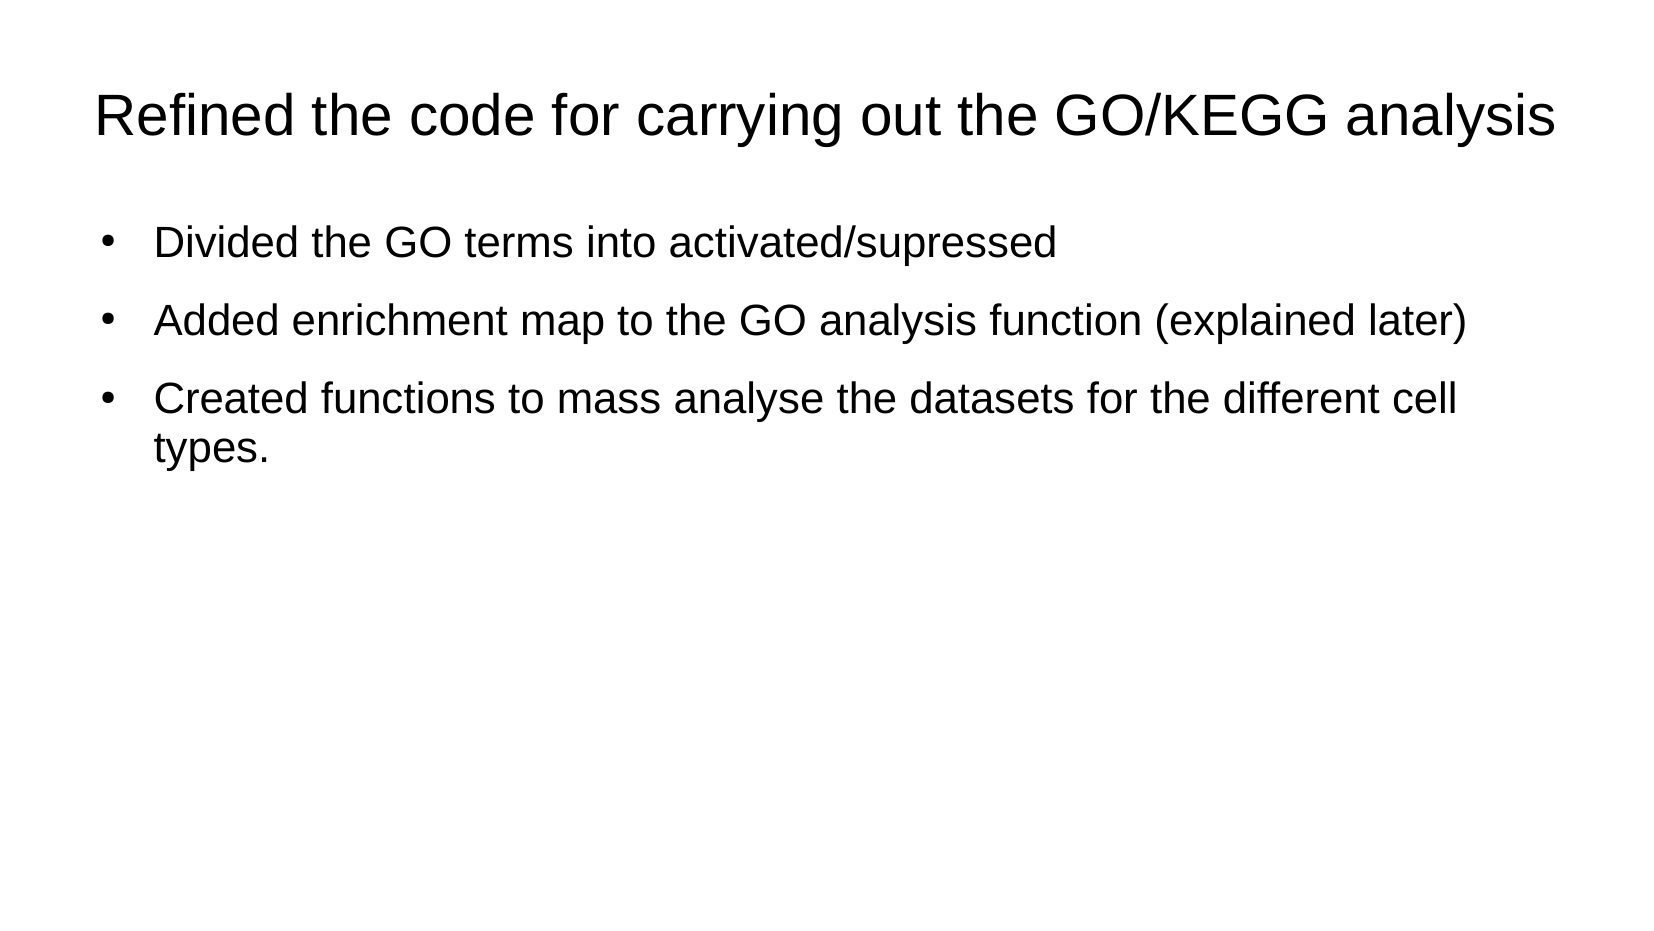

# Refined the code for carrying out the GO/KEGG analysis
Divided the GO terms into activated/supressed
Added enrichment map to the GO analysis function (explained later)
Created functions to mass analyse the datasets for the different cell types.